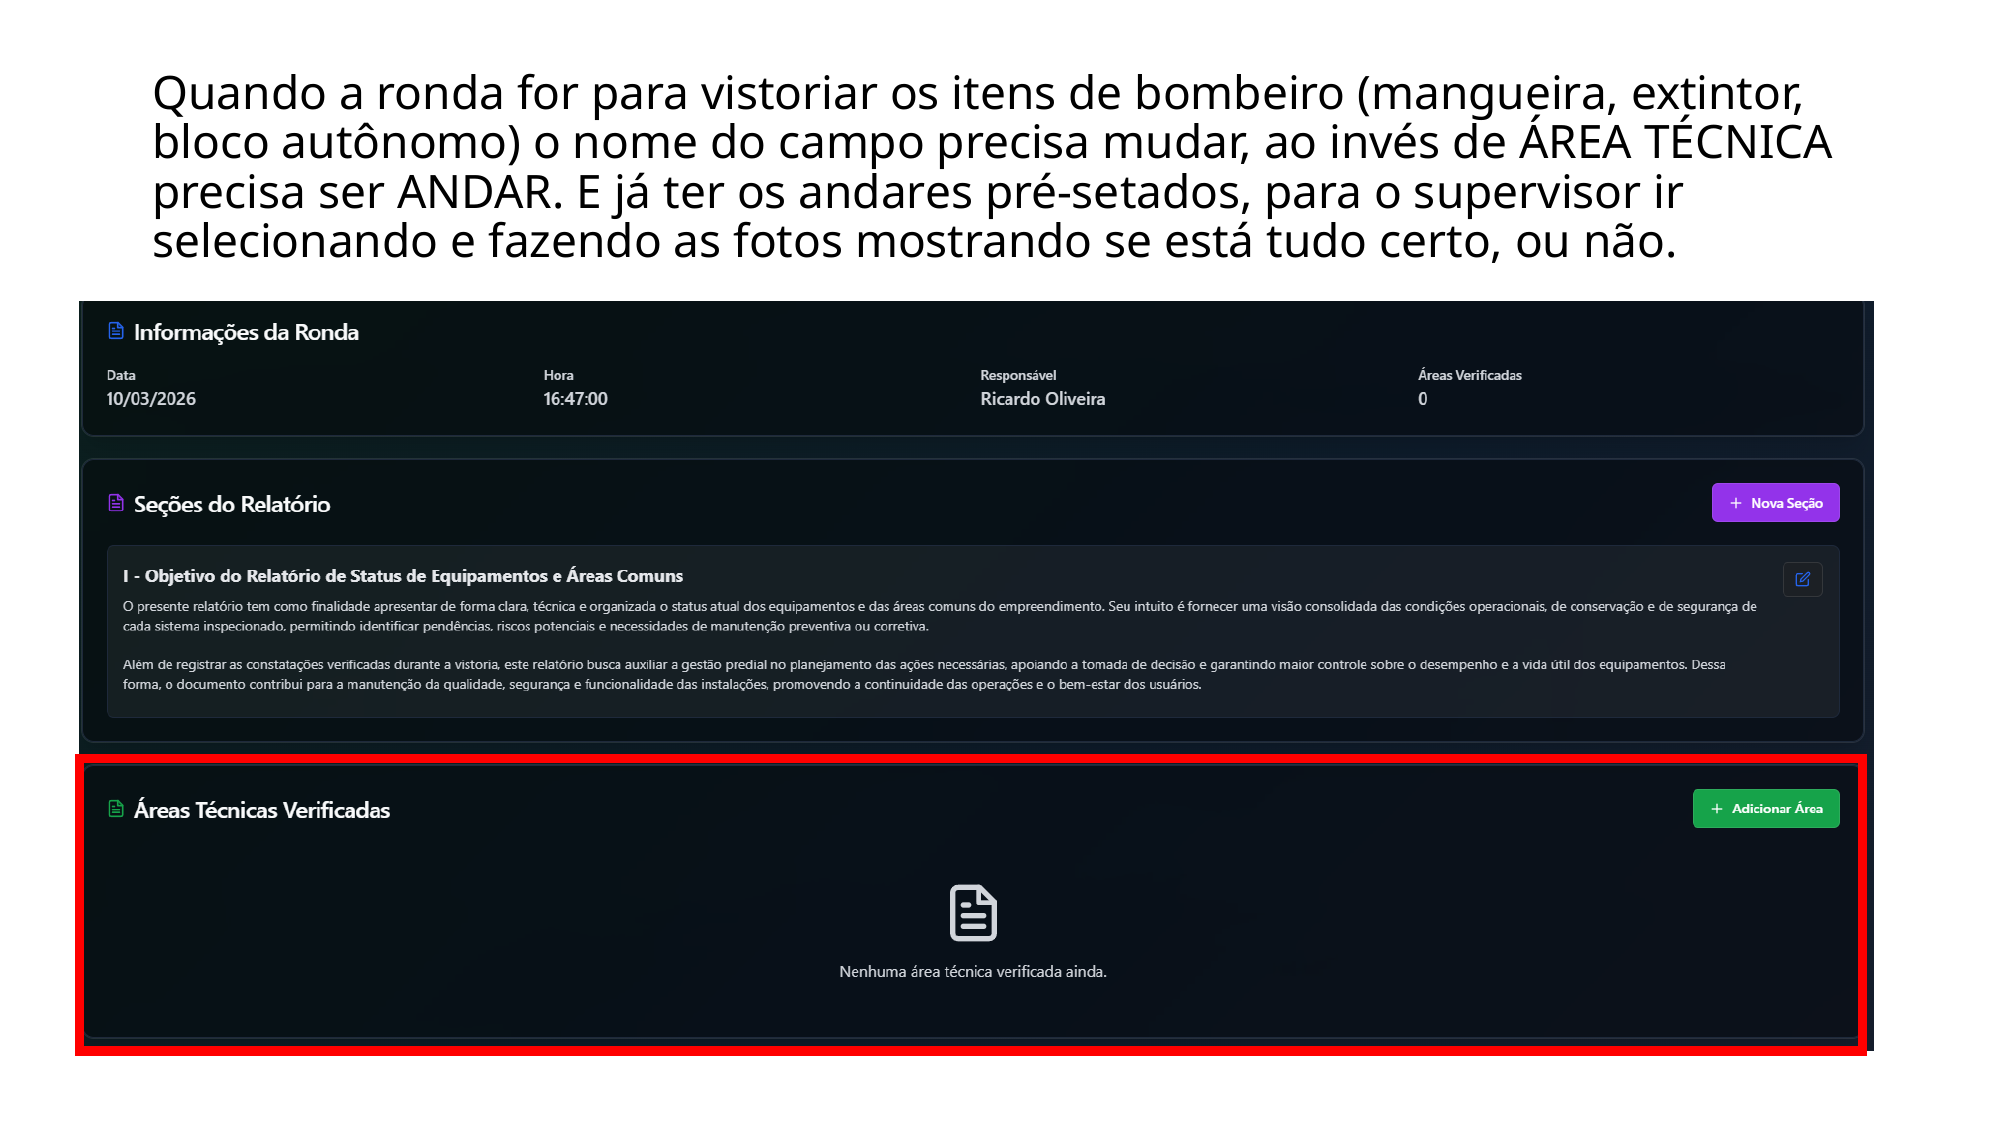

# Quando a ronda for para vistoriar os itens de bombeiro (mangueira, extintor, bloco autônomo) o nome do campo precisa mudar, ao invés de ÁREA TÉCNICA precisa ser ANDAR. E já ter os andares pré-setados, para o supervisor ir selecionando e fazendo as fotos mostrando se está tudo certo, ou não.